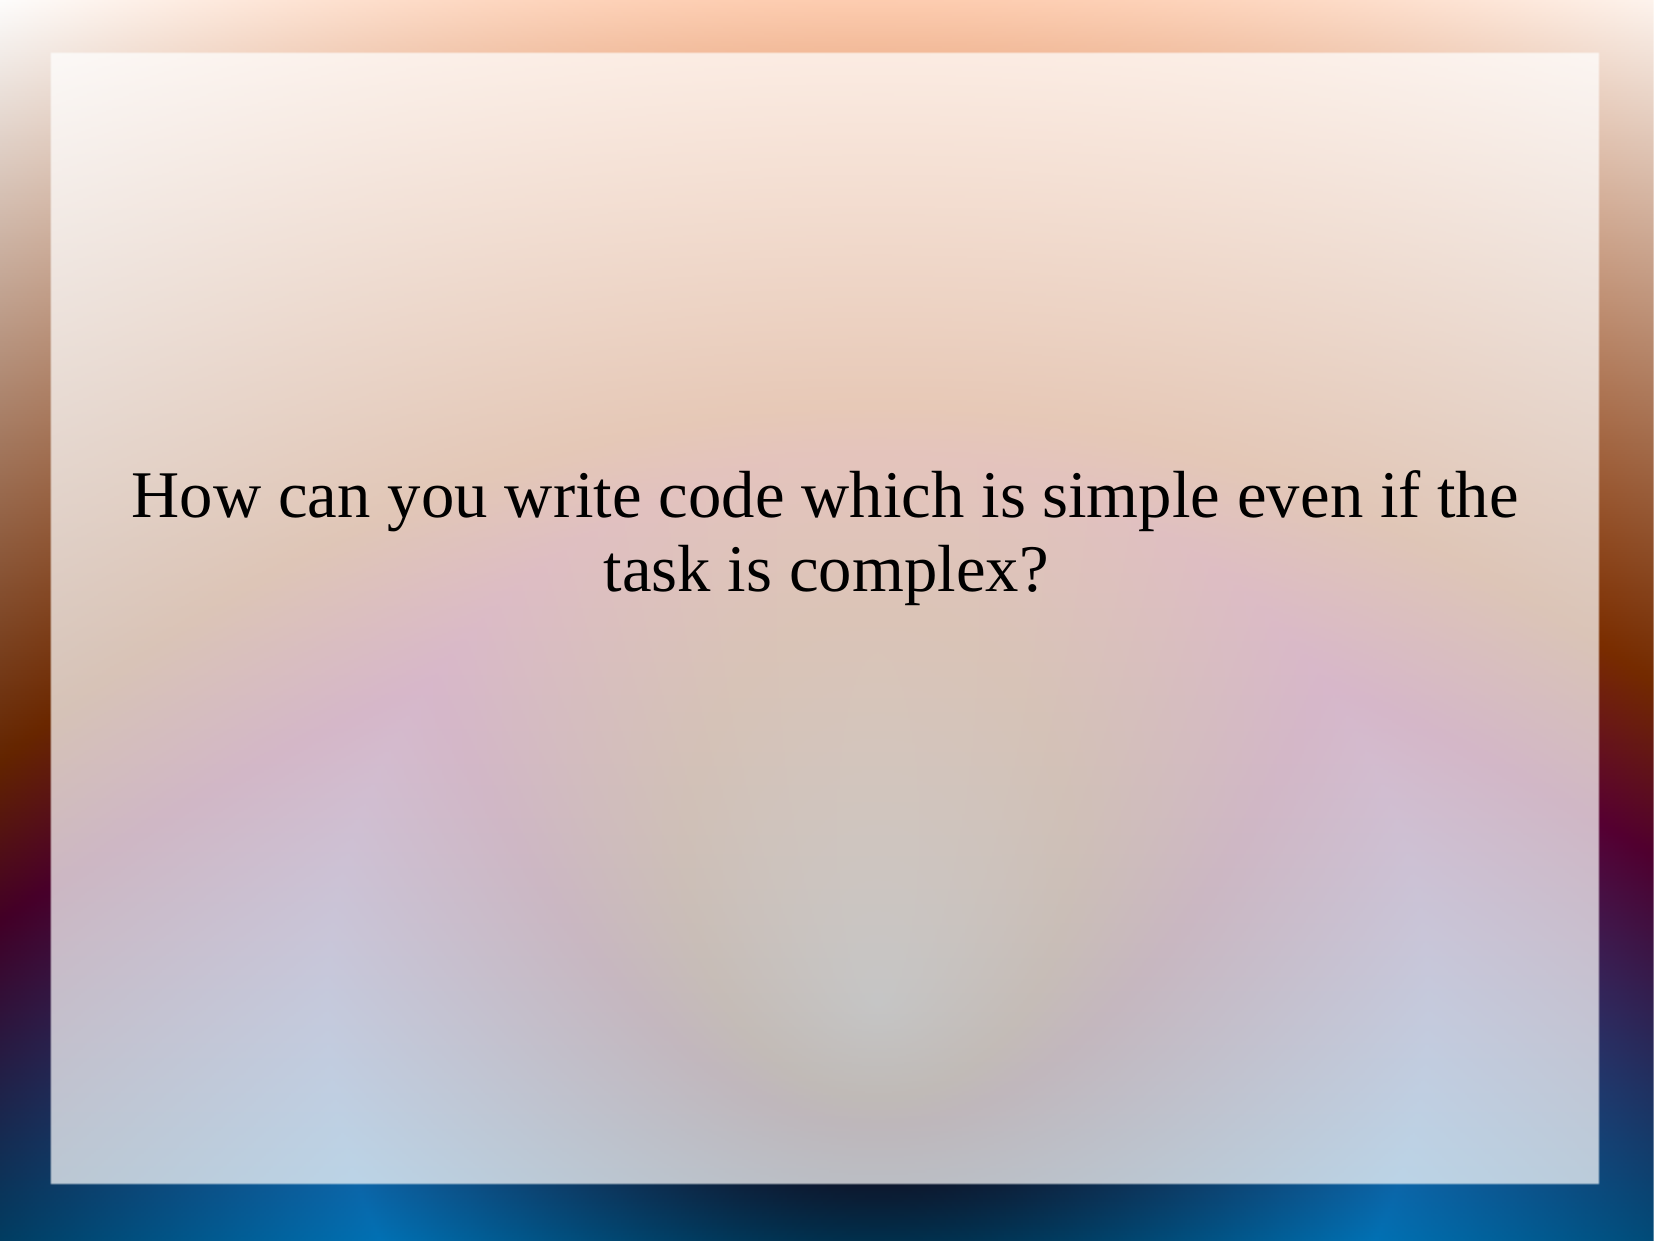

# How can you write code which is simple even if the task is complex?